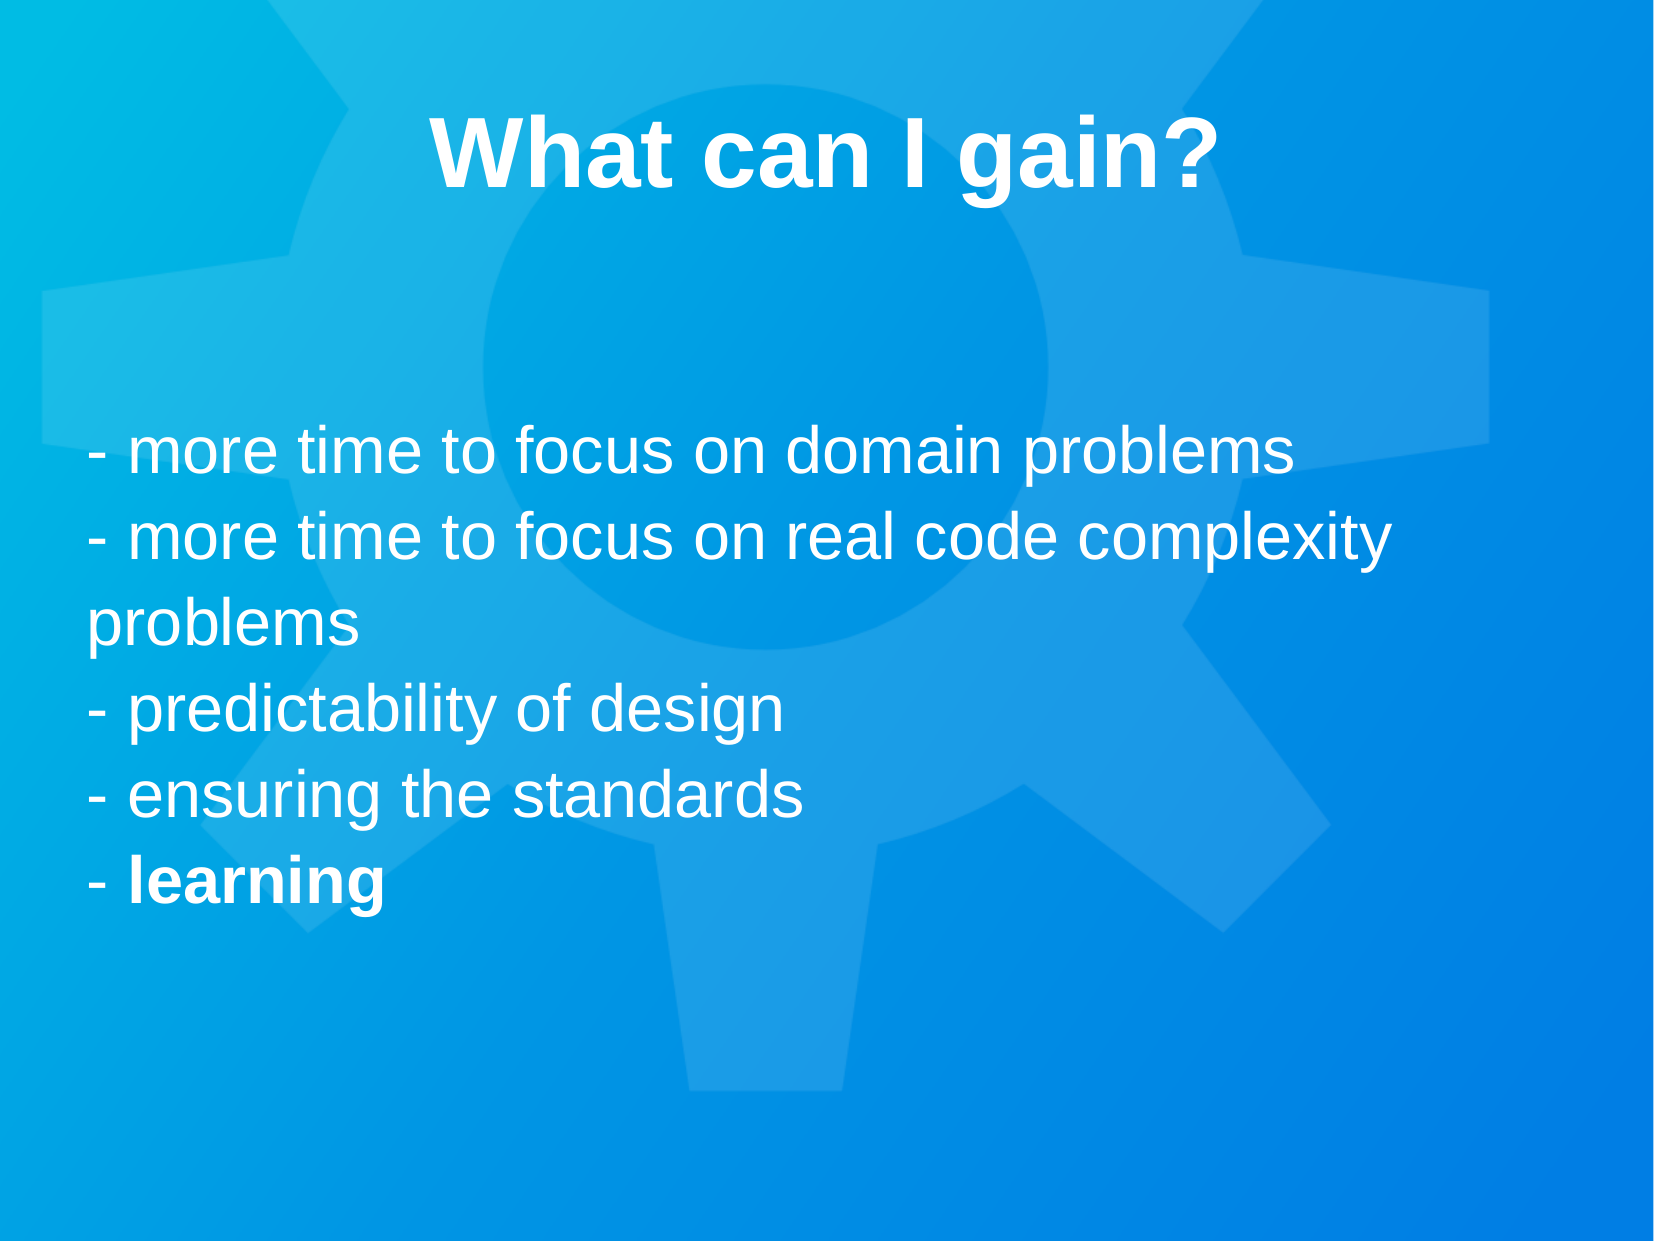

# What can I gain?
- more time to focus on domain problems
- more time to focus on real code complexity problems
- predictability of design
- ensuring the standards
- learning